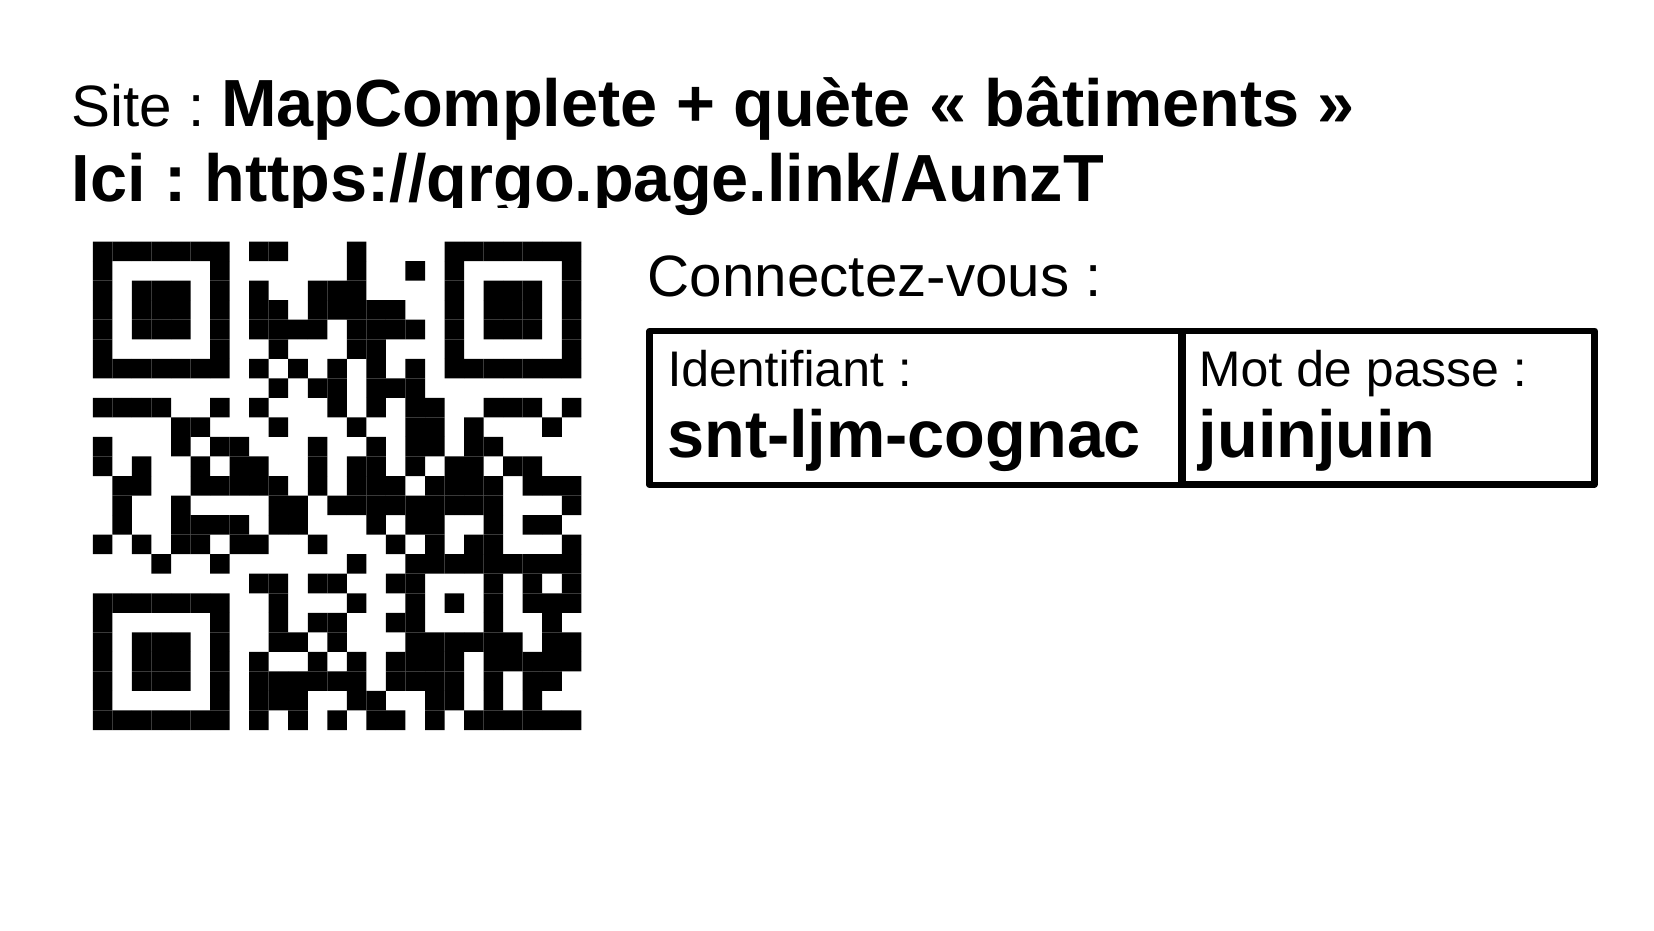

Site : MapComplete + quète « bâtiments »
Ici : https://qrgo.page.link/AunzT
Connectez-vous :
Mot de passe :
juinjuin
Identifiant :
snt-ljm-cognac